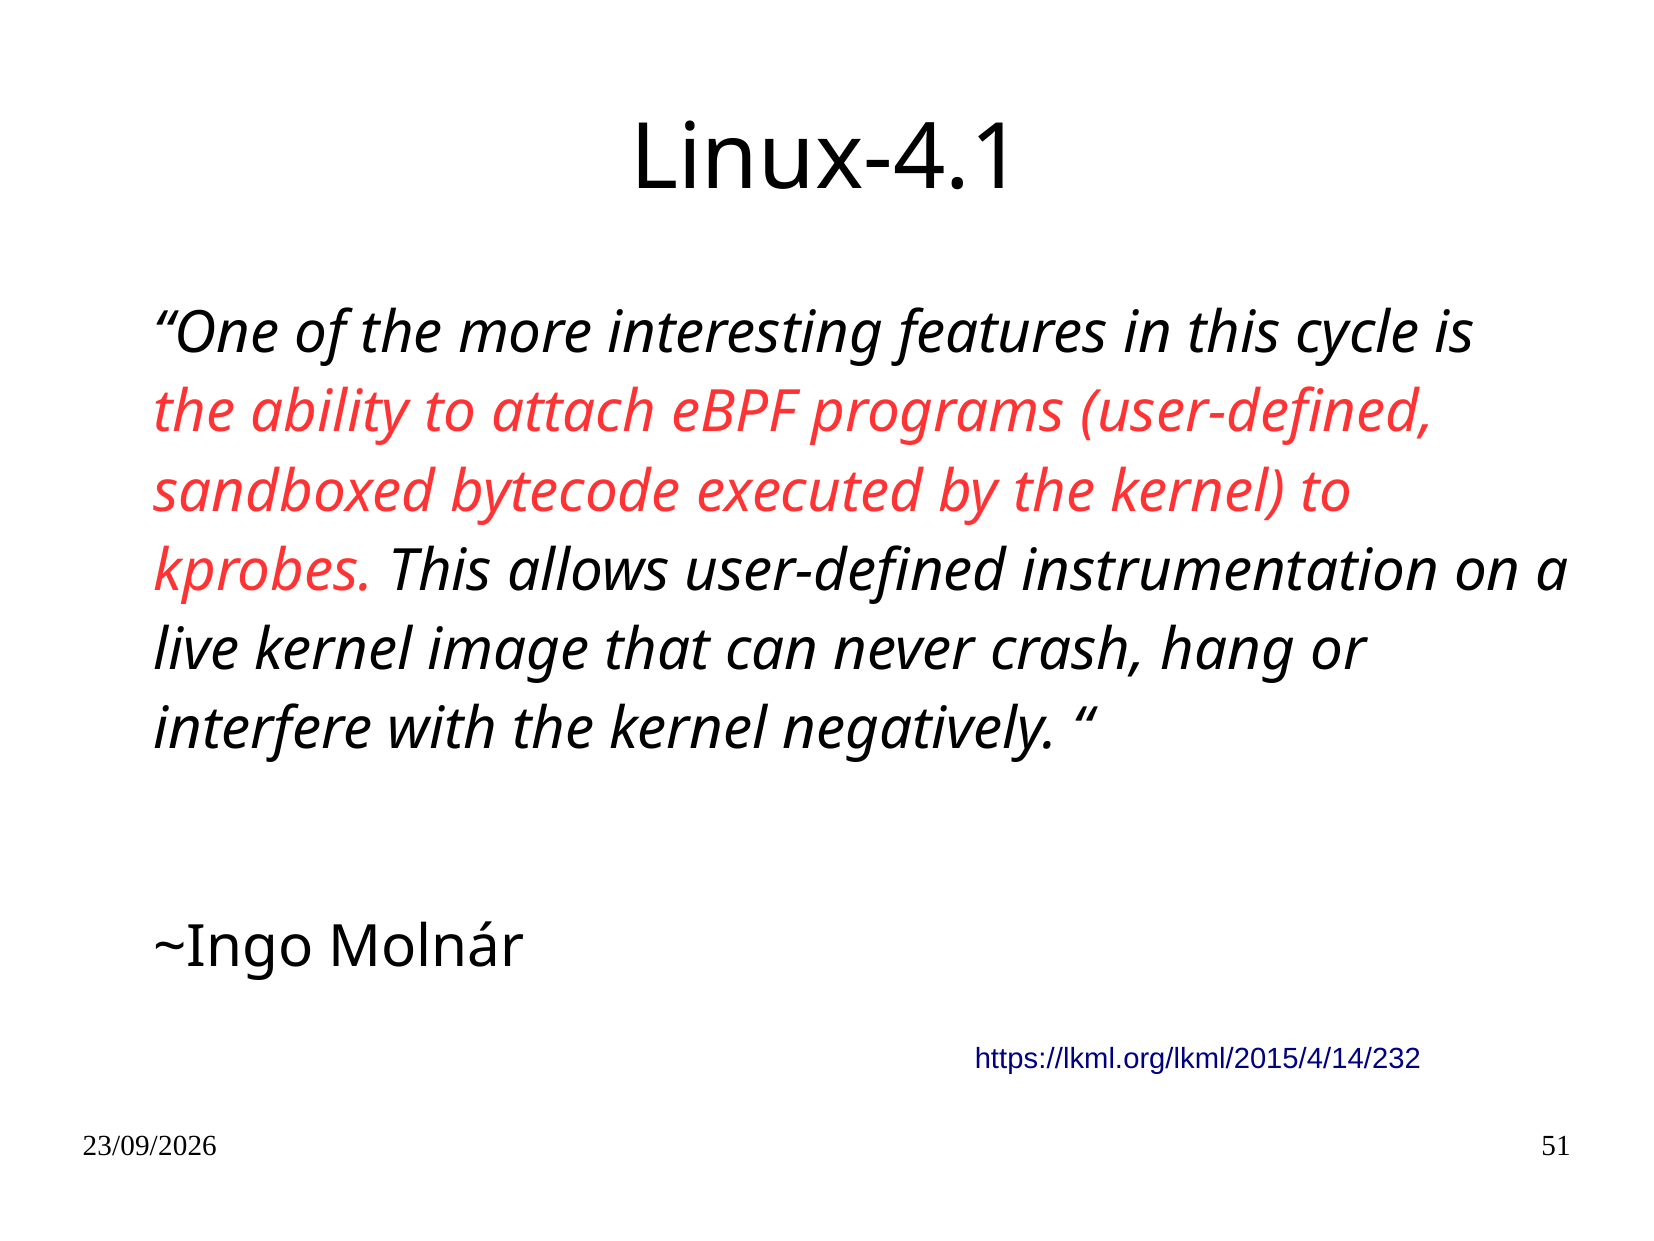

# Linux-4.1
“One of the more interesting features in this cycle is the ability to attach eBPF programs (user-defined, sandboxed bytecode executed by the kernel) to kprobes. This allows user-defined instrumentation on a live kernel image that can never crash, hang or interfere with the kernel negatively. “
~Ingo Molnár
https://lkml.org/lkml/2015/4/14/232
51